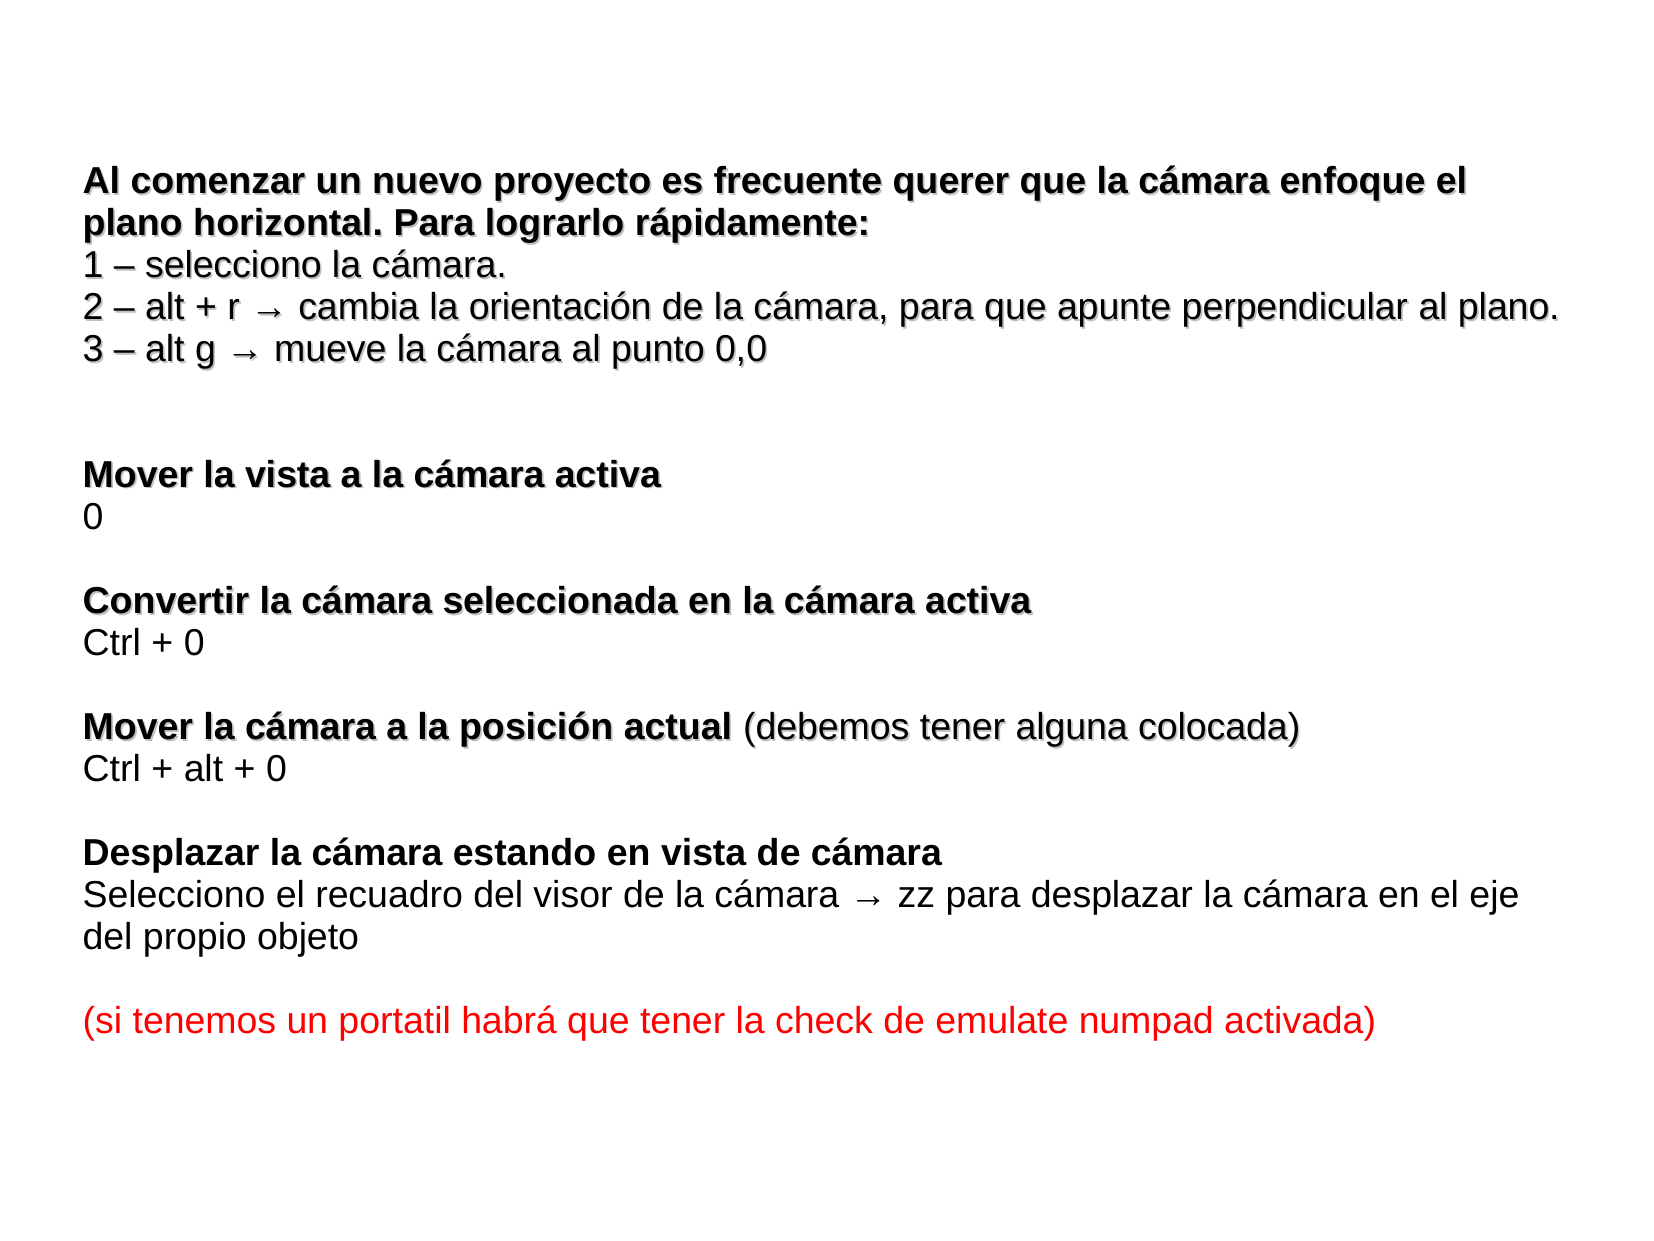

# Al comenzar un nuevo proyecto es frecuente querer que la cámara enfoque el plano horizontal. Para lograrlo rápidamente:
1 – selecciono la cámara.
2 – alt + r → cambia la orientación de la cámara, para que apunte perpendicular al plano.
3 – alt g → mueve la cámara al punto 0,0
Mover la vista a la cámara activa
0
Convertir la cámara seleccionada en la cámara activa
Ctrl + 0
Mover la cámara a la posición actual (debemos tener alguna colocada)
Ctrl + alt + 0
Desplazar la cámara estando en vista de cámara
Selecciono el recuadro del visor de la cámara → zz para desplazar la cámara en el eje del propio objeto
(si tenemos un portatil habrá que tener la check de emulate numpad activada)